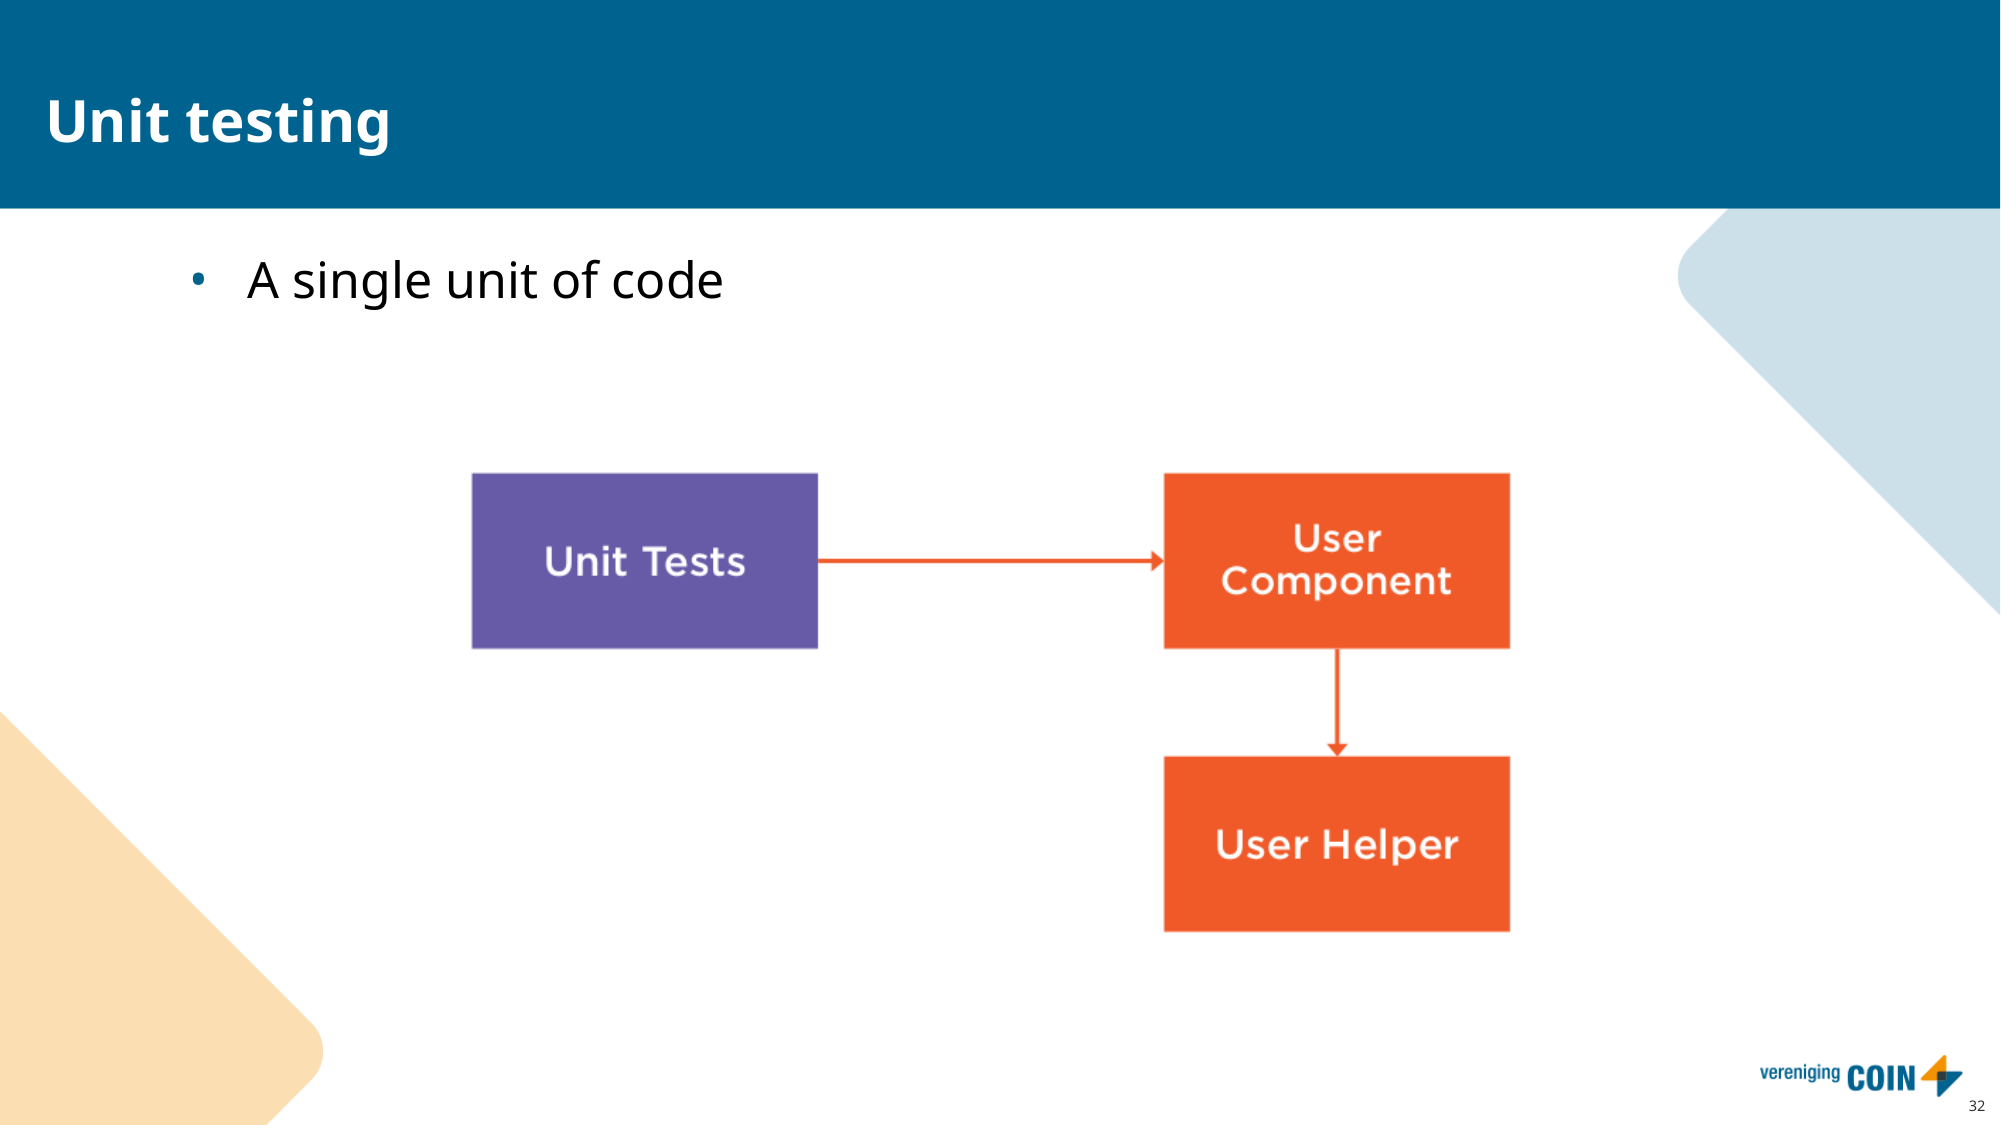

Unit testing
A single unit of code